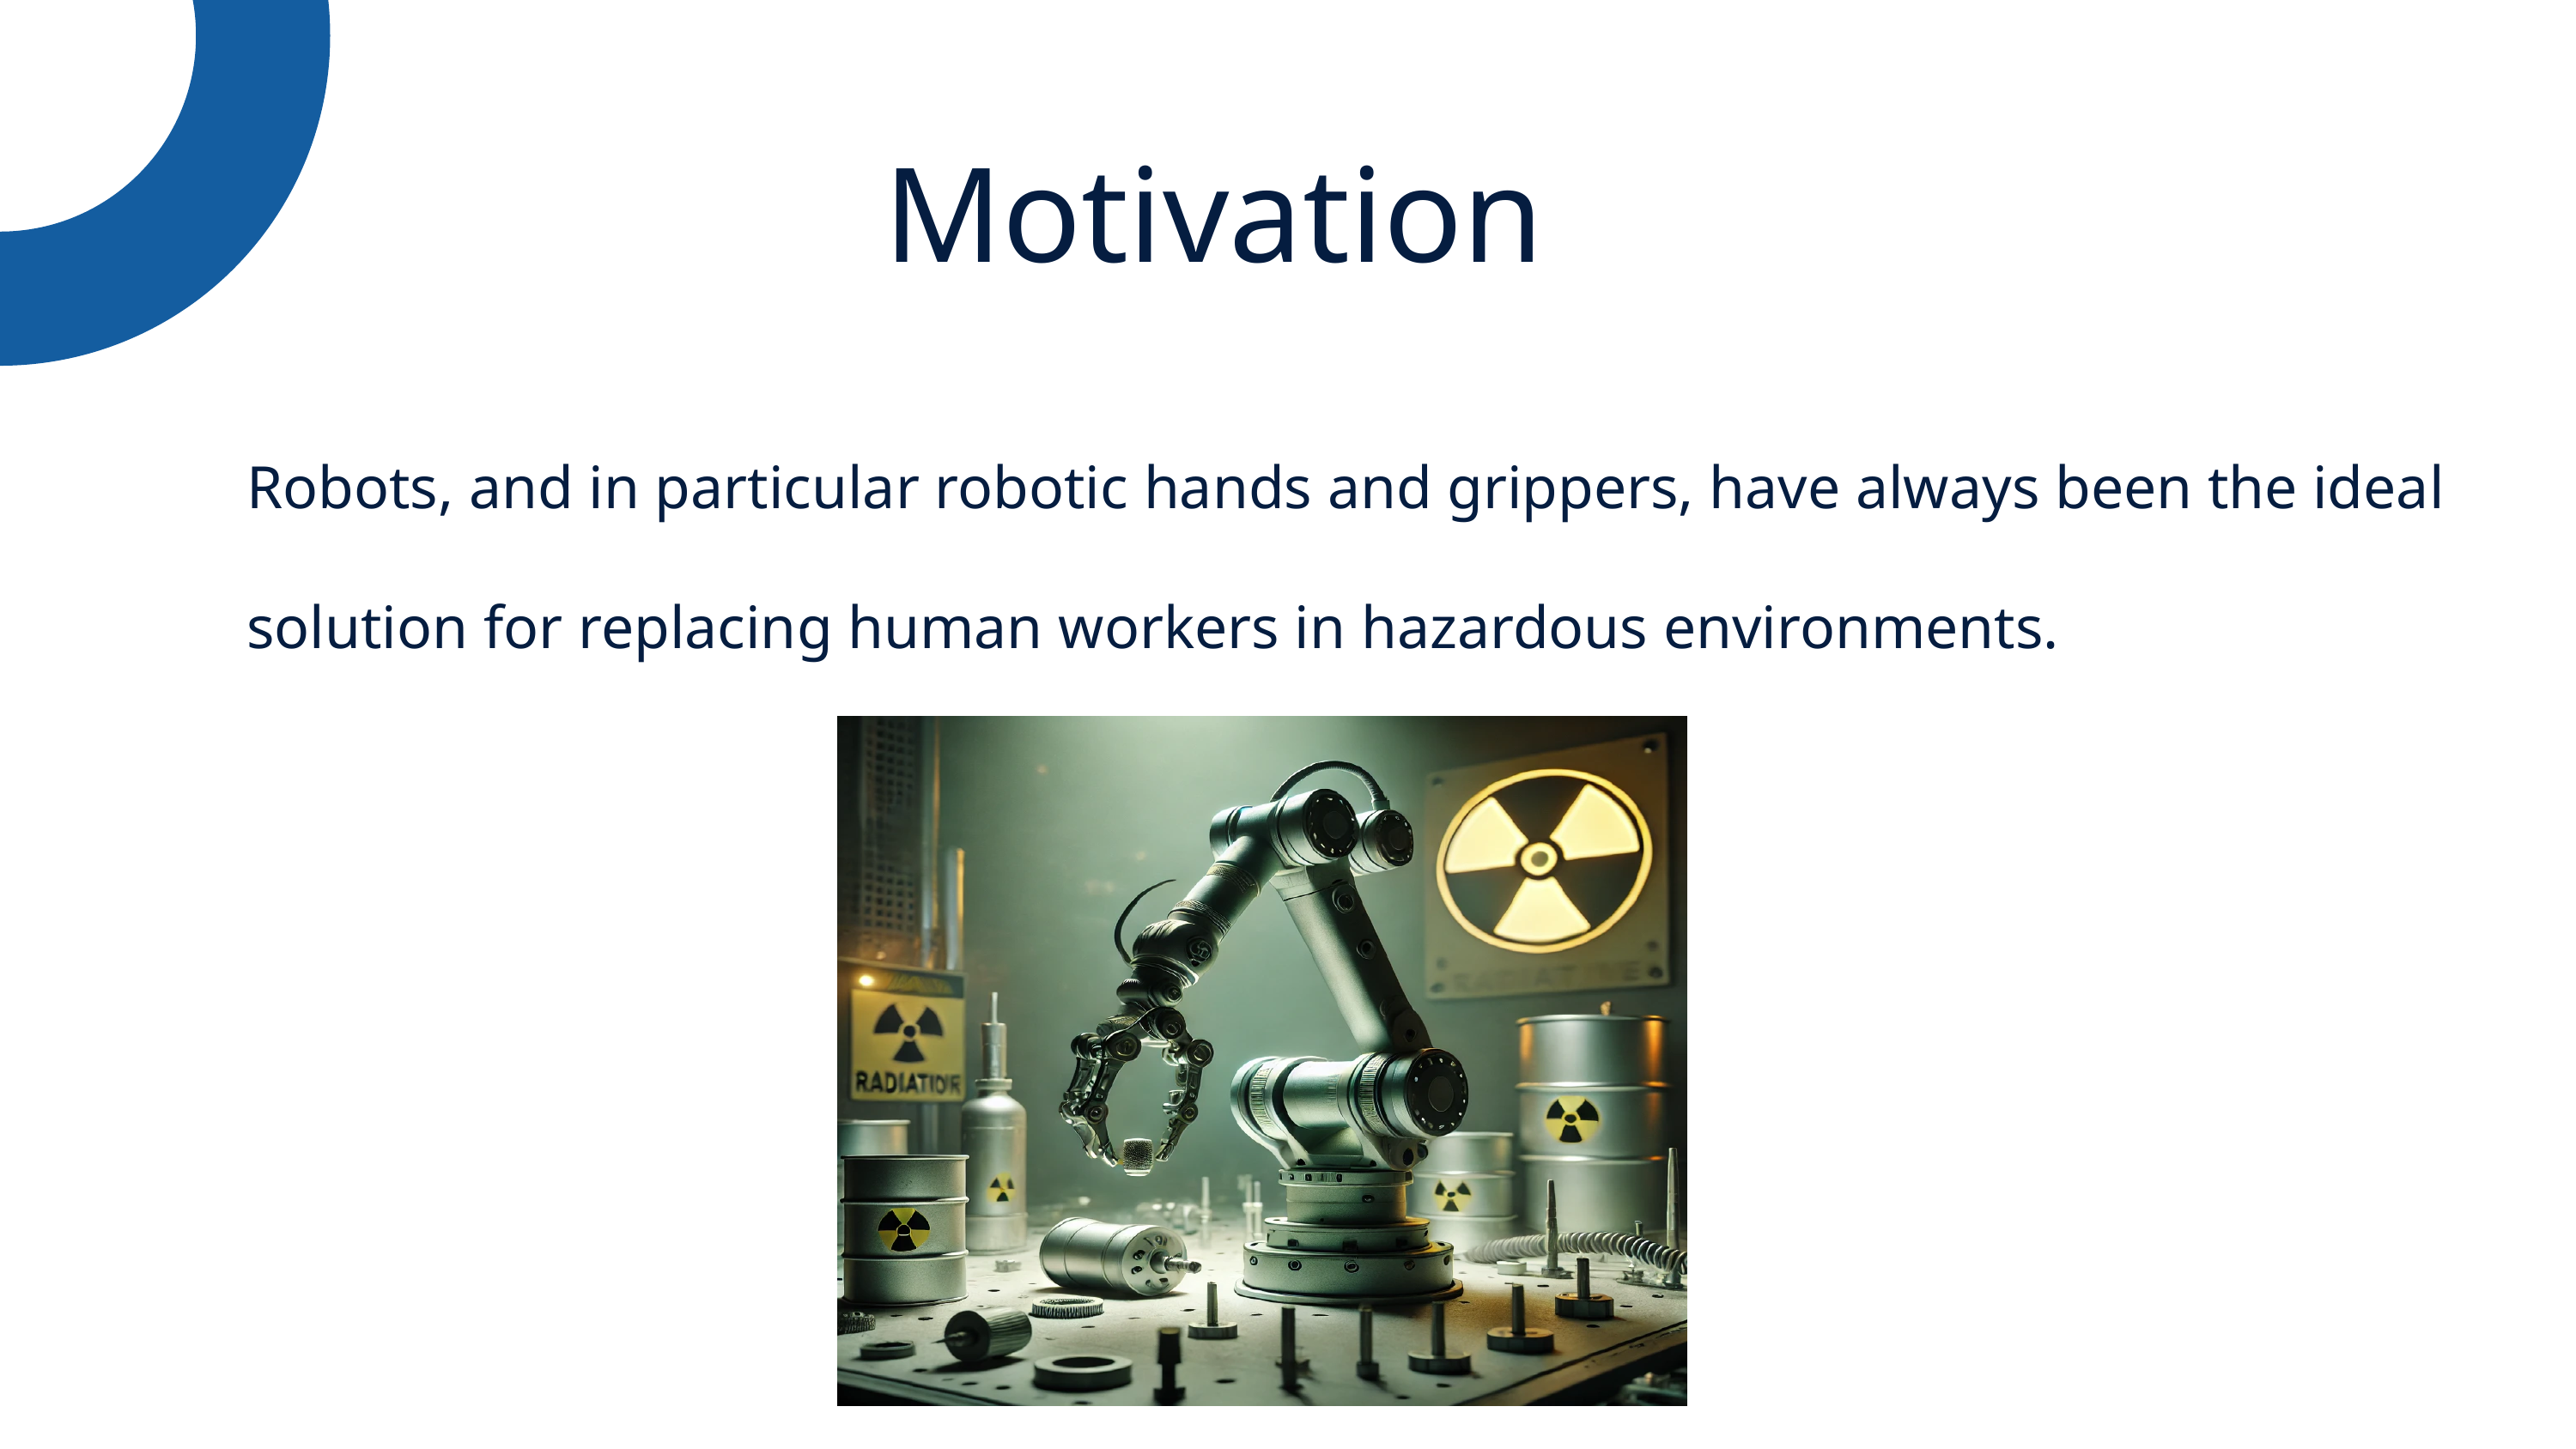

Motivation
Robots, and in particular robotic hands and grippers, have always been the ideal solution for replacing human workers in hazardous environments.